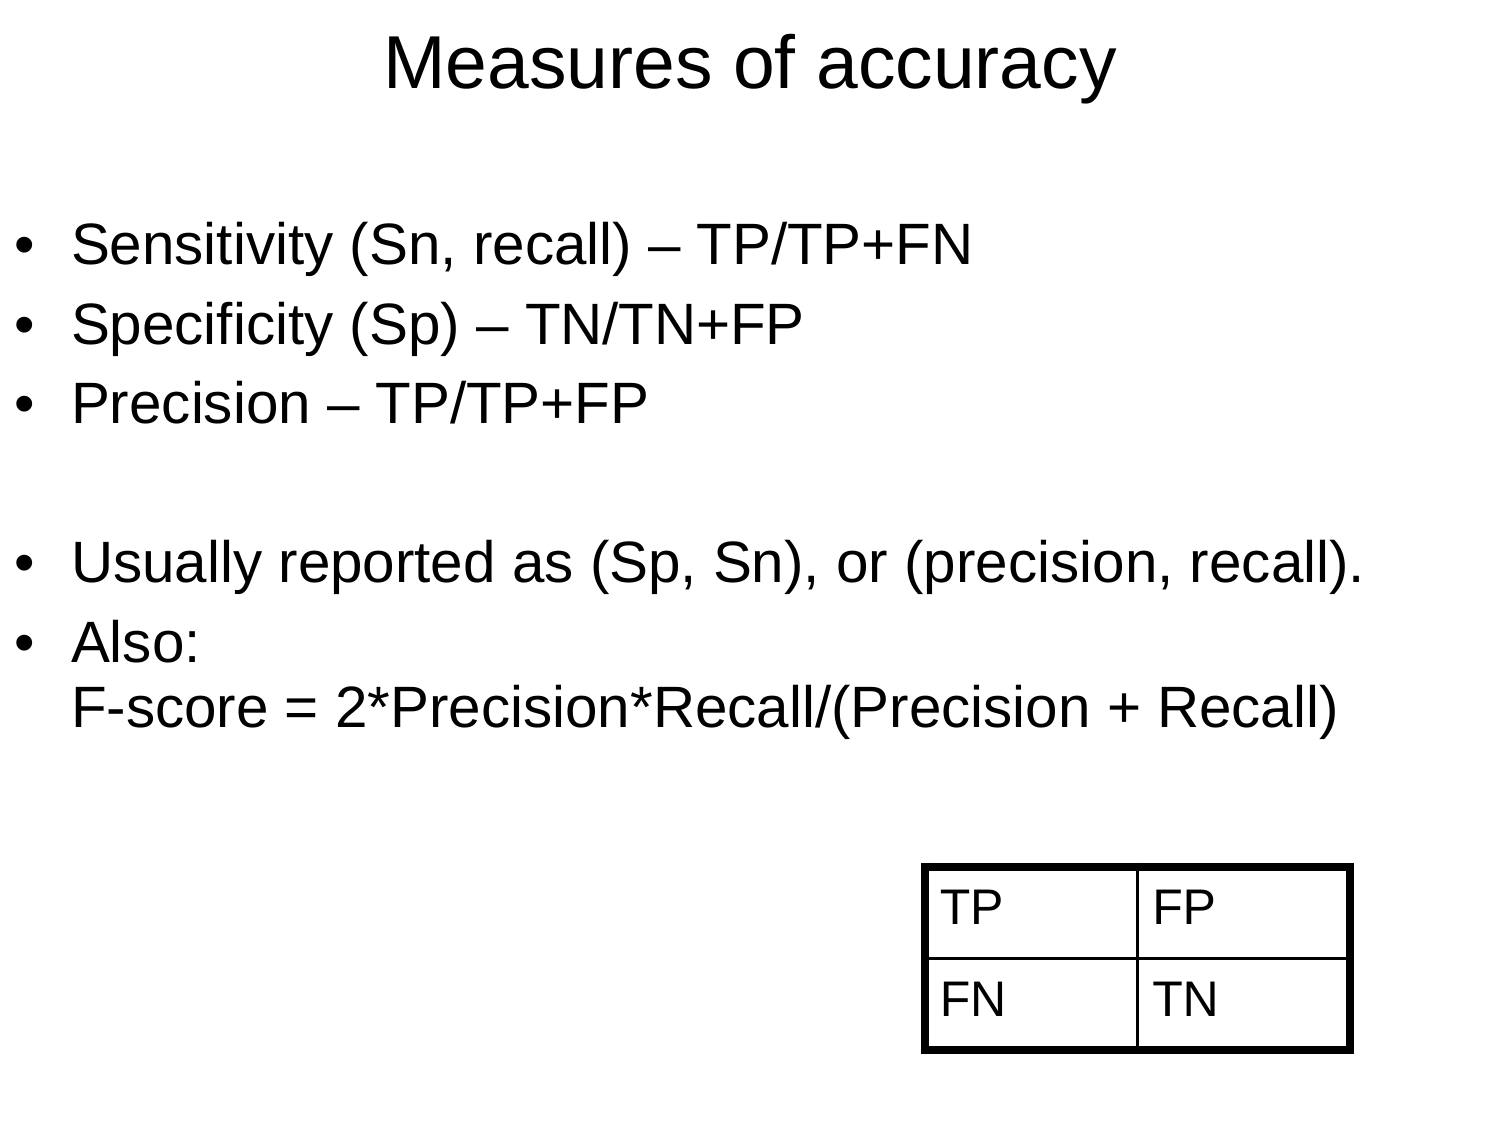

# Measures of accuracy
Sensitivity (Sn, recall) – TP/TP+FN
Specificity (Sp) – TN/TN+FP
Precision – TP/TP+FP
Usually reported as (Sp, Sn), or (precision, recall).
Also:
F-score = 2*Precision*Recall/(Precision + Recall)
| TP | FP |
| --- | --- |
| FN | TN |